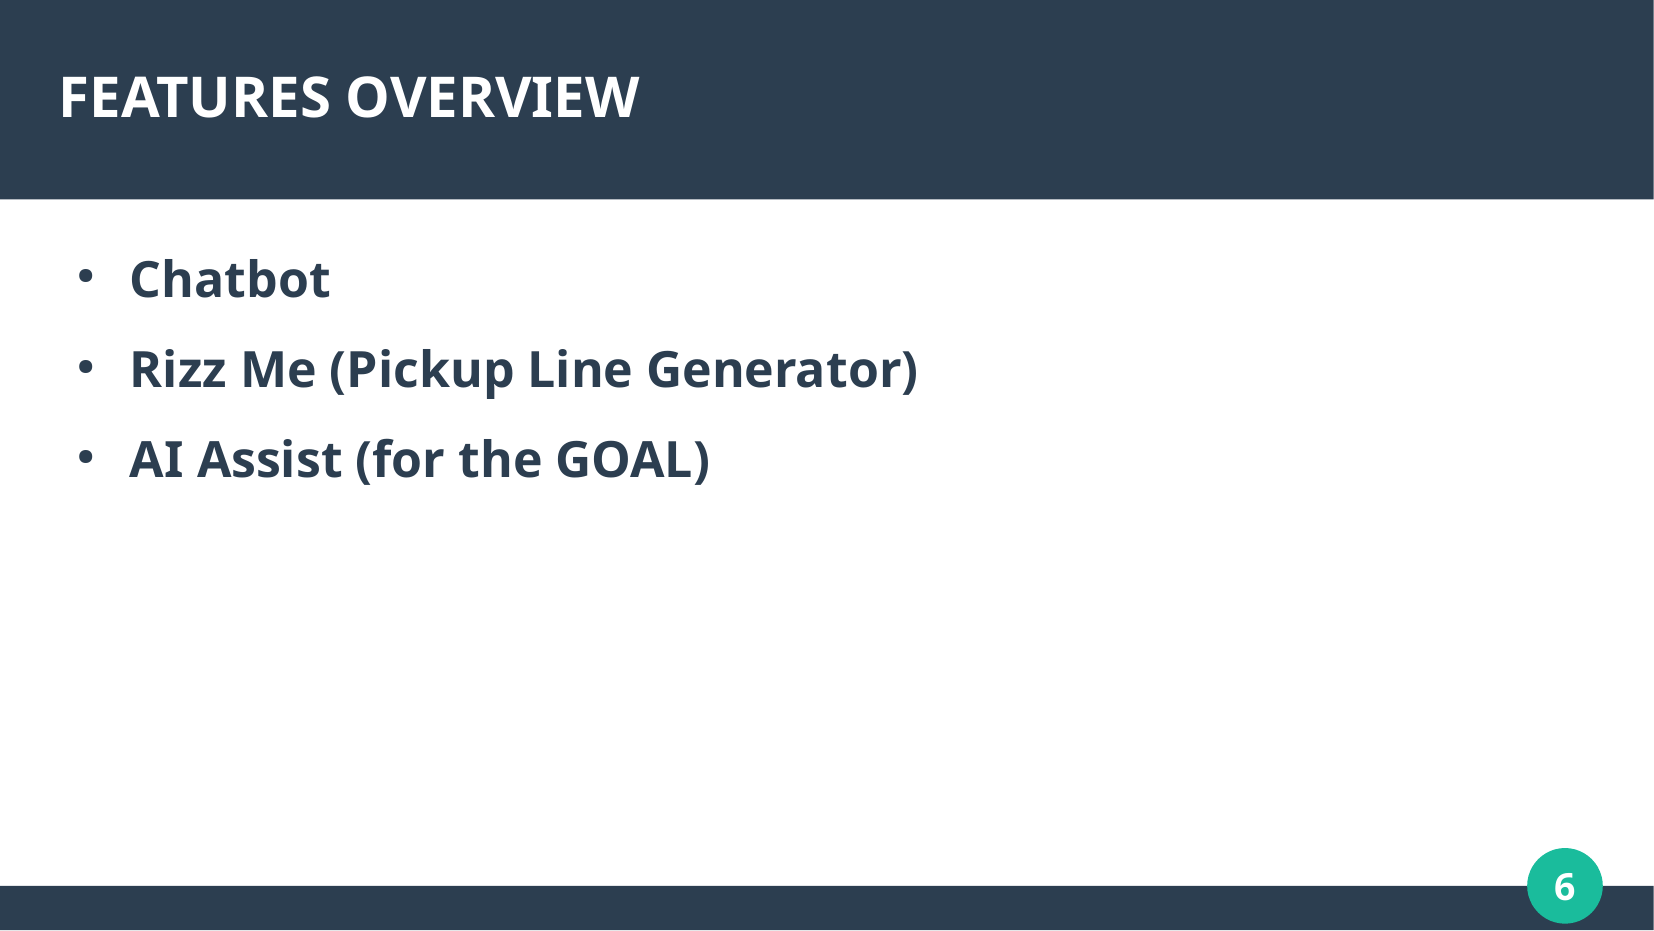

# FEATURES OVERVIEW
Chatbot
Rizz Me (Pickup Line Generator)
AI Assist (for the GOAL)